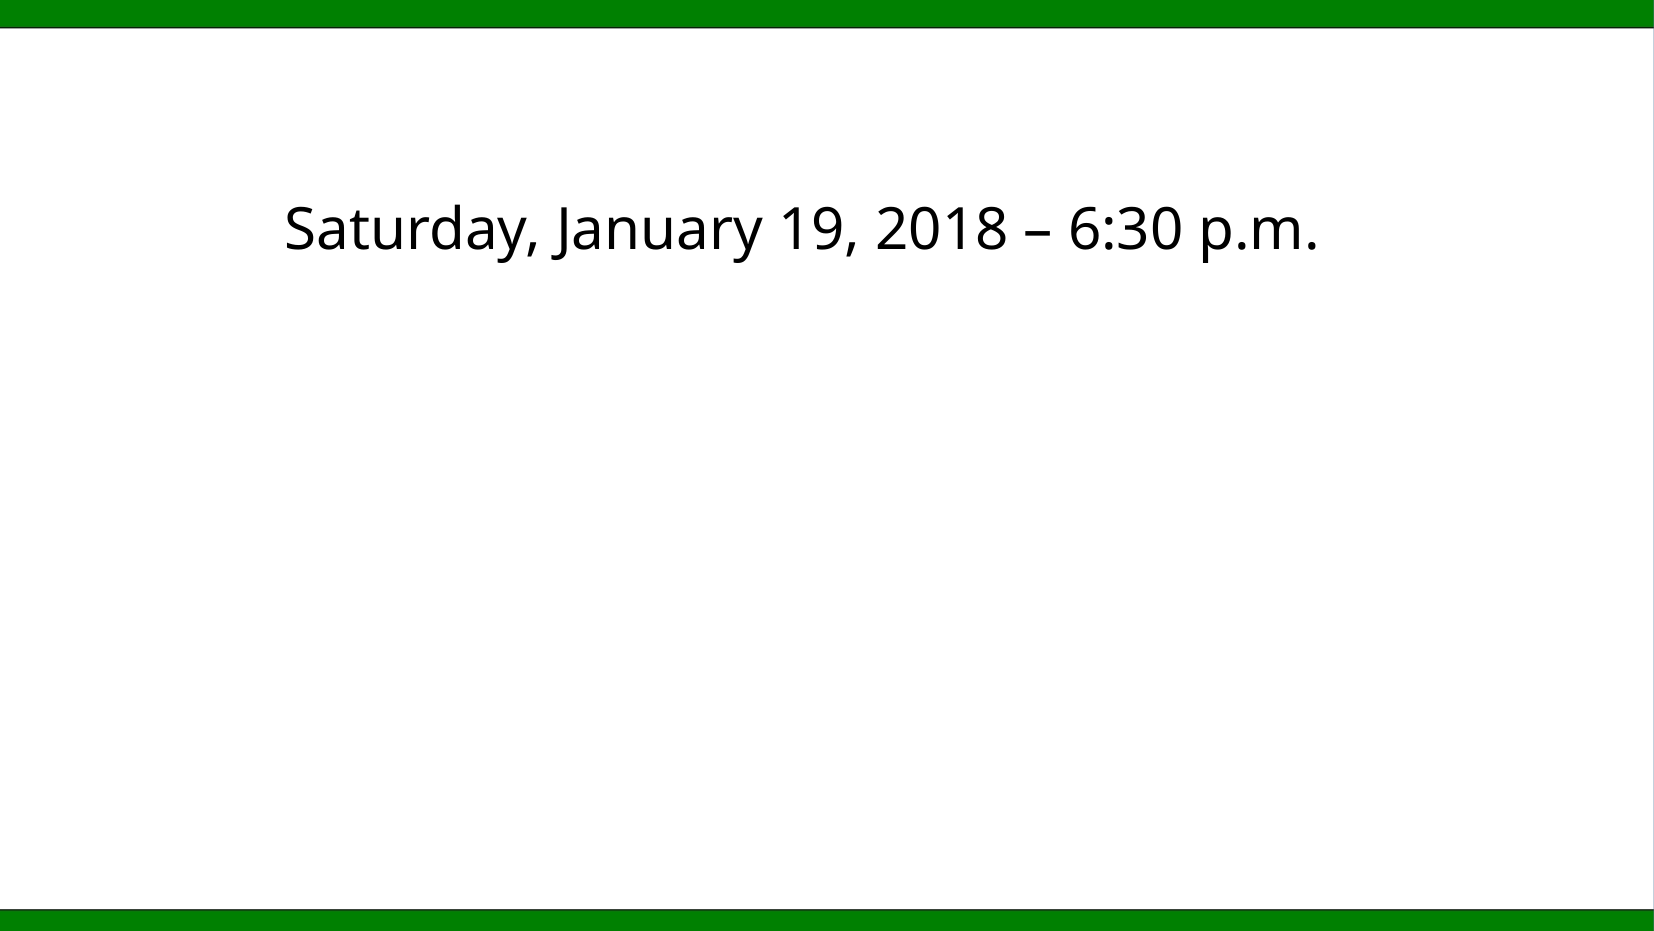

Saturday, January 19, 2018 – 6:30 p.m.